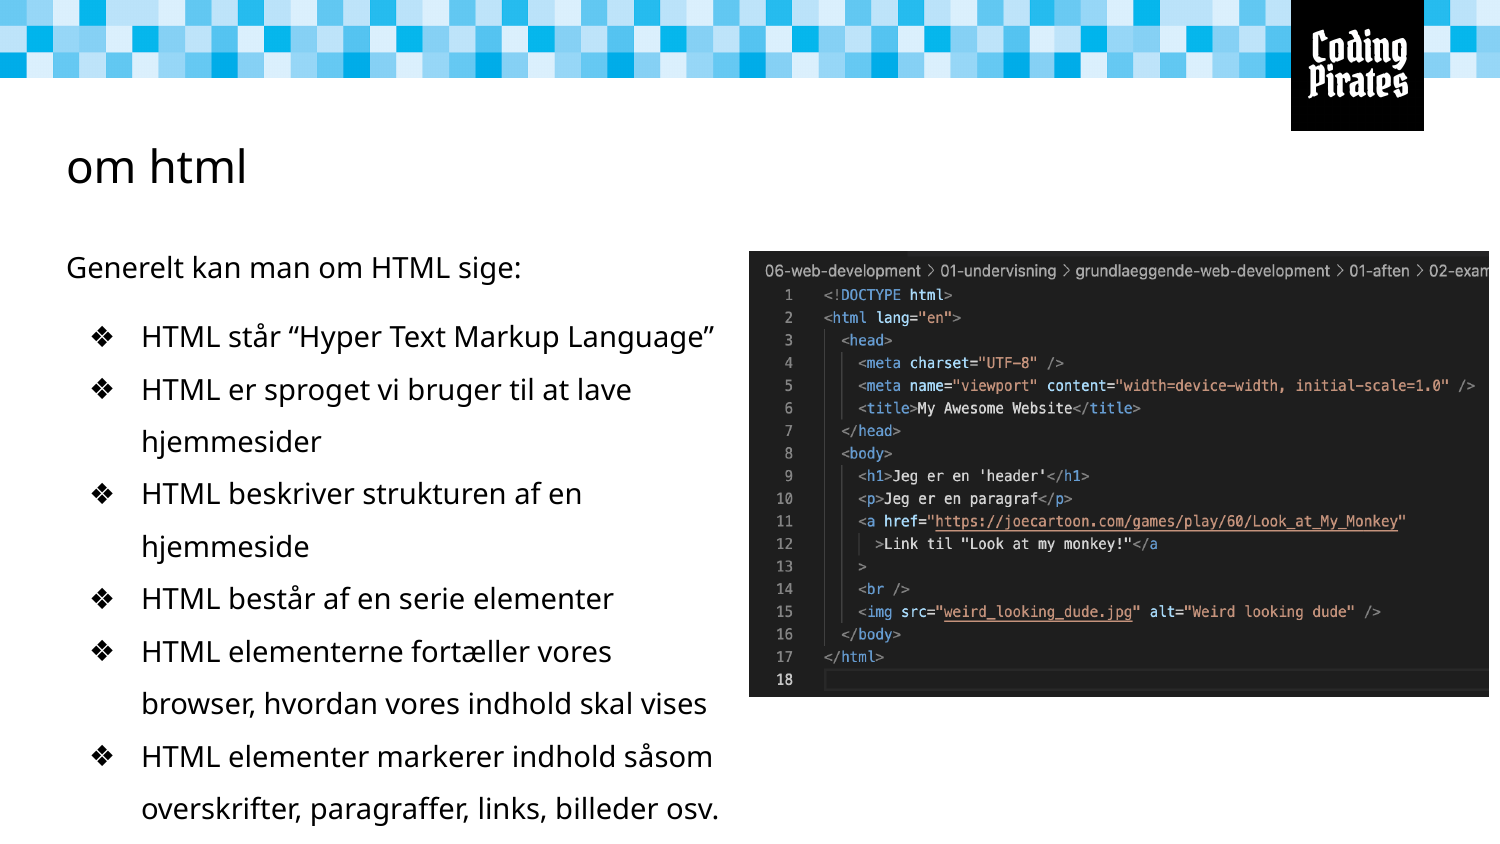

# om html
Generelt kan man om HTML sige:
HTML står “Hyper Text Markup Language”
HTML er sproget vi bruger til at lave hjemmesider
HTML beskriver strukturen af en hjemmeside
HTML består af en serie elementer
HTML elementerne fortæller vores browser, hvordan vores indhold skal vises
HTML elementer markerer indhold såsom overskrifter, paragraffer, links, billeder osv.